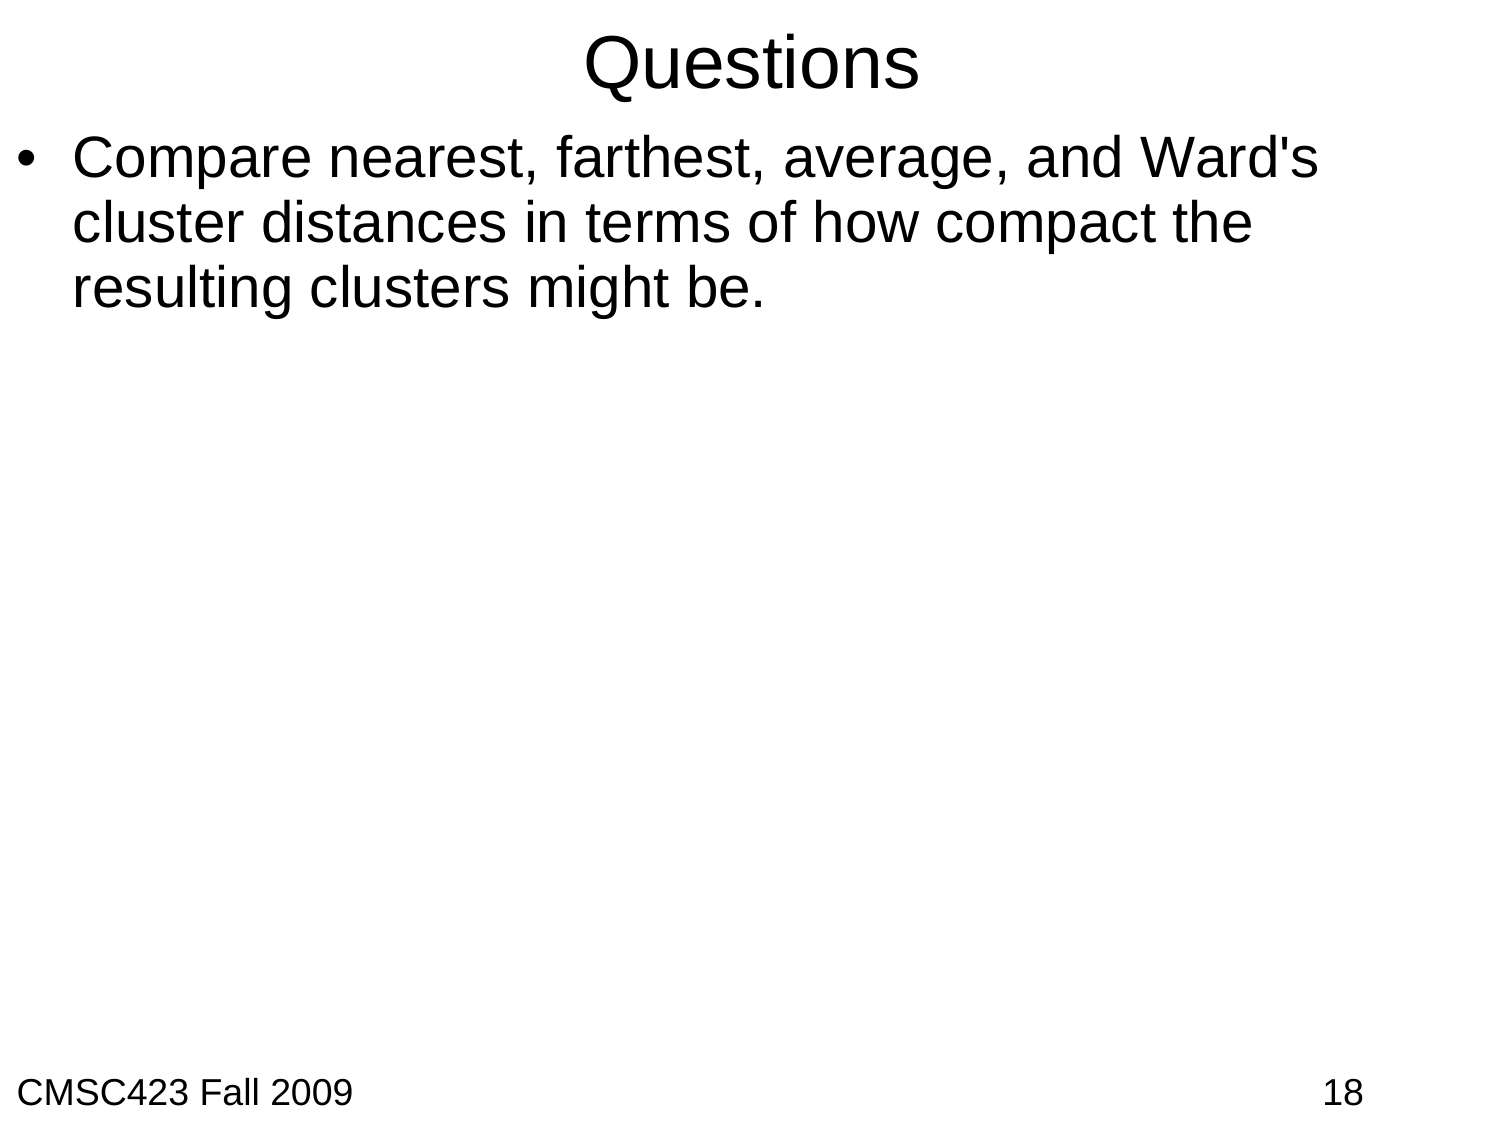

# Questions
Compare nearest, farthest, average, and Ward's cluster distances in terms of how compact the resulting clusters might be.
CMSC423 Fall 2009
18